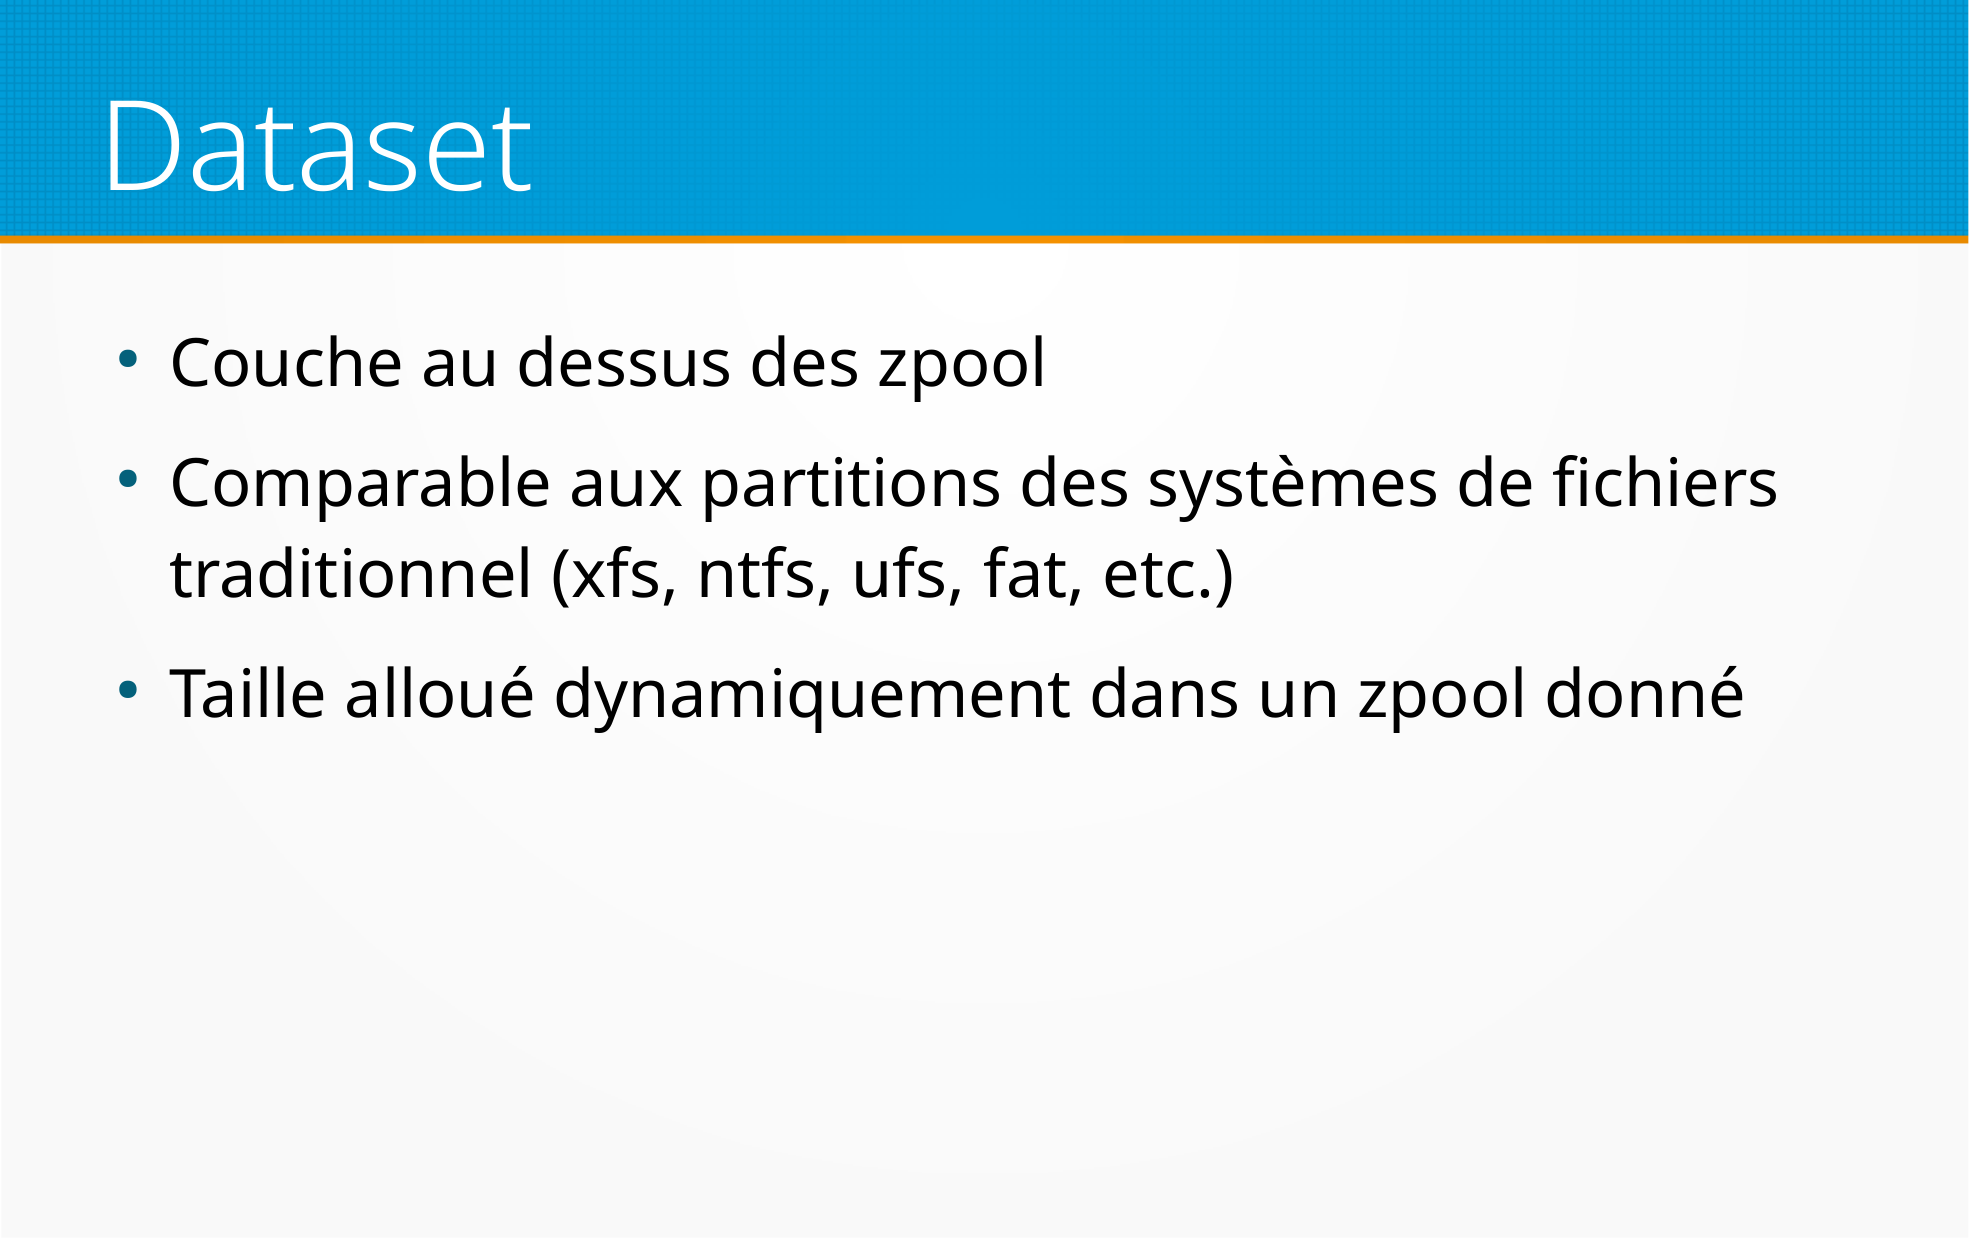

# Dataset
Couche au dessus des zpool
Comparable aux partitions des systèmes de fichiers traditionnel (xfs, ntfs, ufs, fat, etc.)
Taille alloué dynamiquement dans un zpool donné